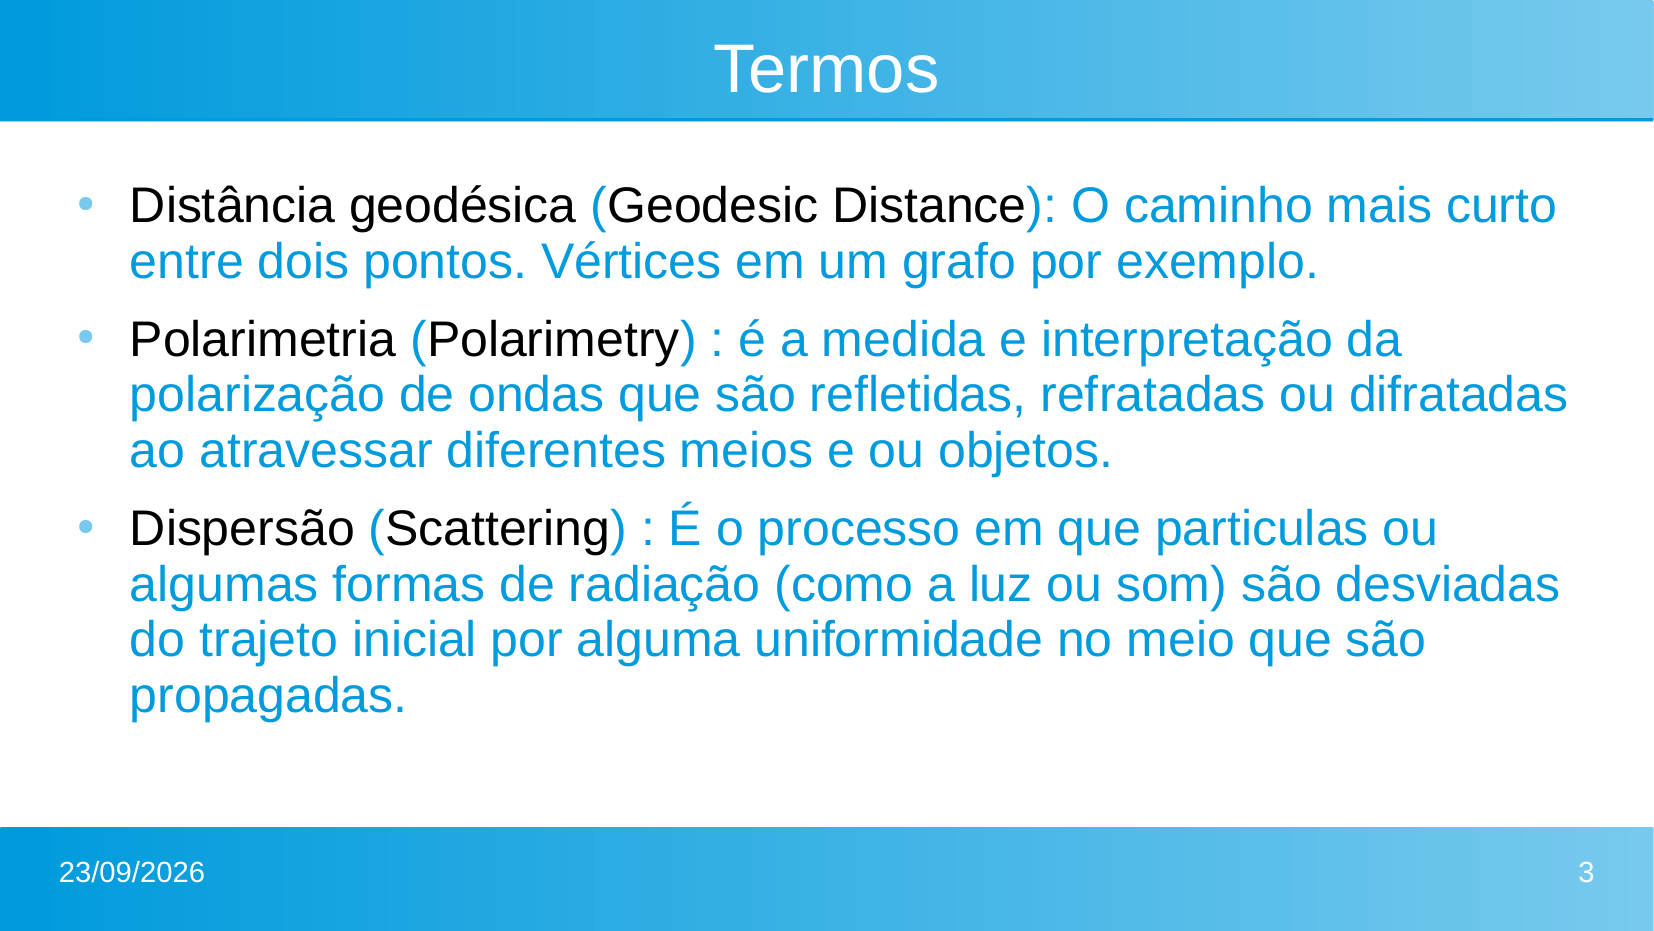

# Termos
Distância geodésica (Geodesic Distance): O caminho mais curto entre dois pontos. Vértices em um grafo por exemplo.
Polarimetria (Polarimetry) : é a medida e interpretação da polarização de ondas que são refletidas, refratadas ou difratadas ao atravessar diferentes meios e ou objetos.
Dispersão (Scattering) : É o processo em que particulas ou algumas formas de radiação (como a luz ou som) são desviadas do trajeto inicial por alguma uniformidade no meio que são propagadas.
3